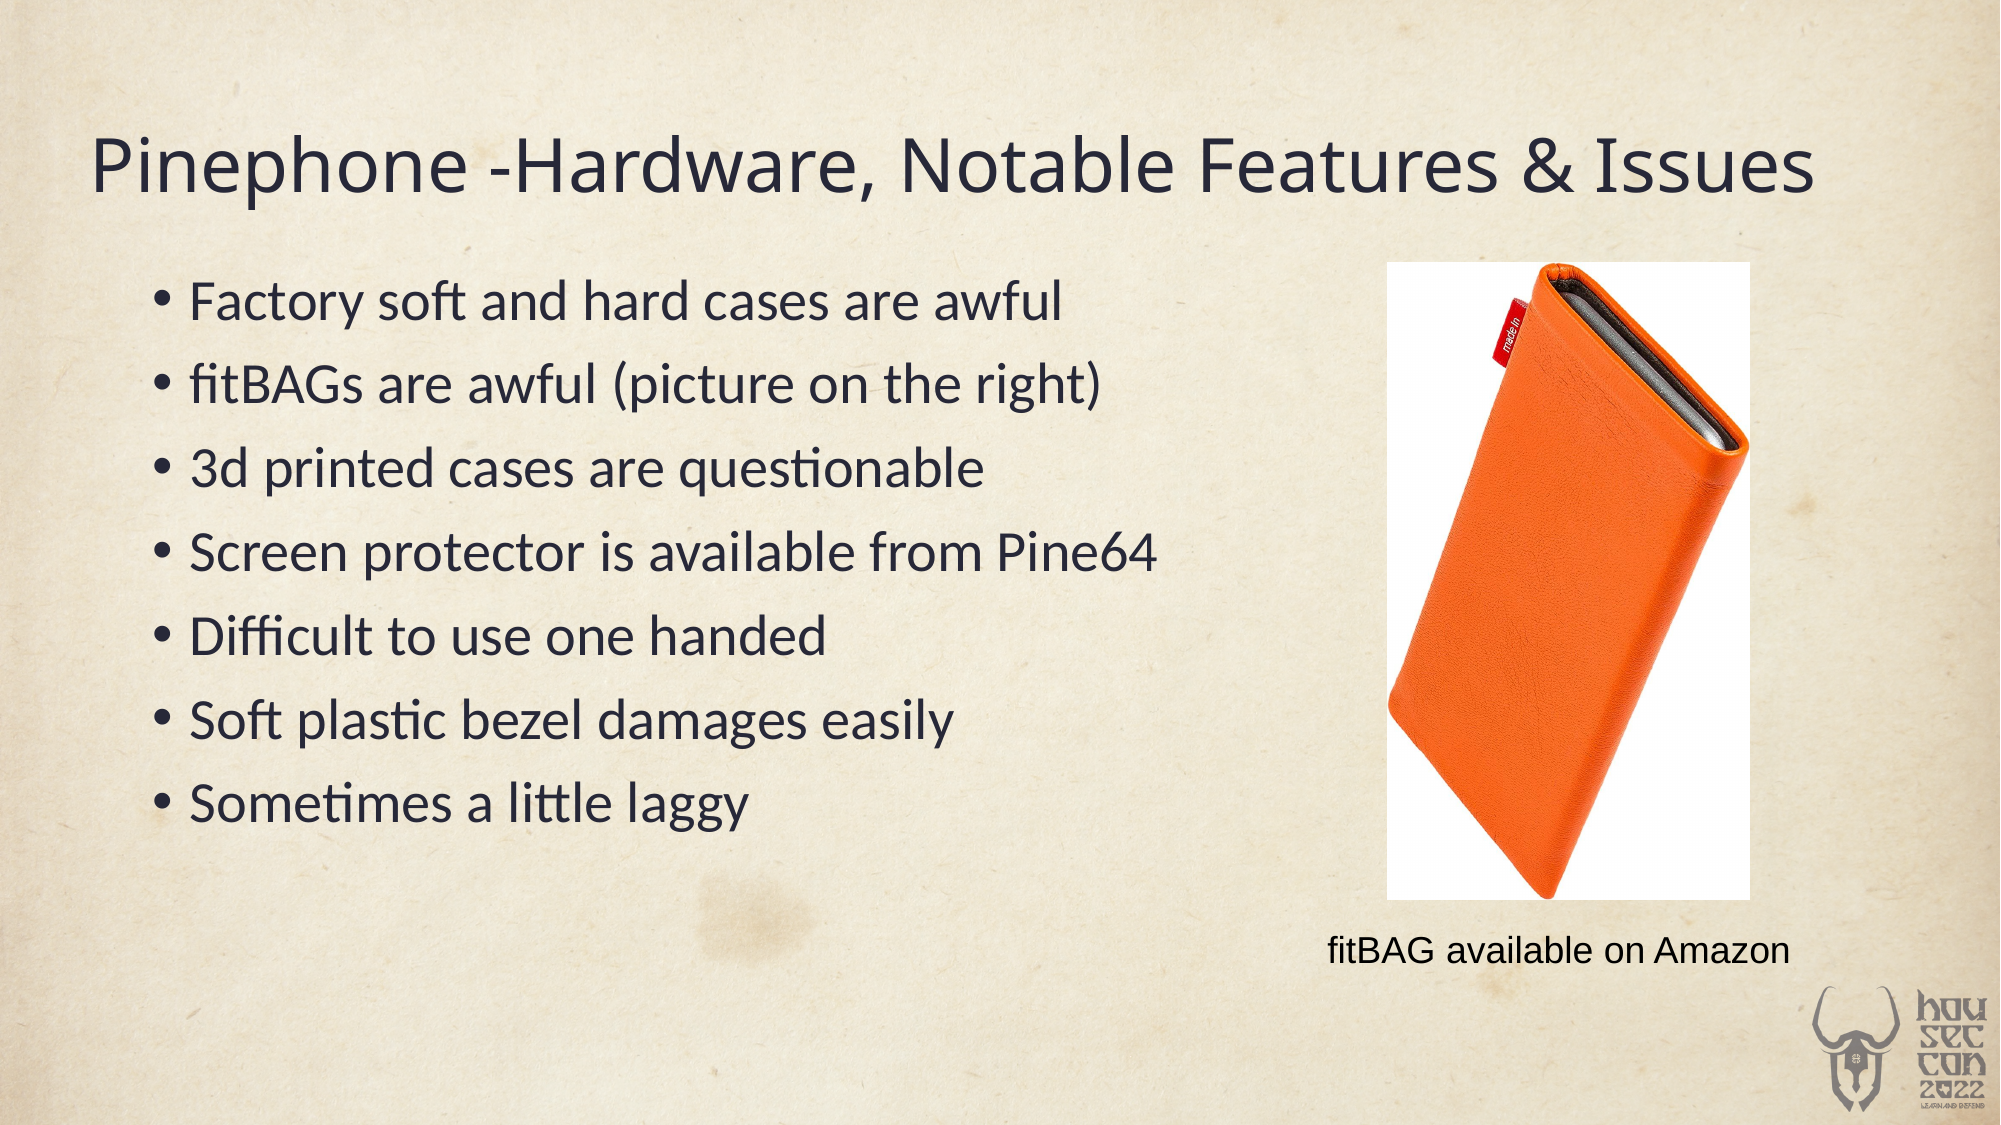

Pinephone -Hardware, Notable Features & Issues
Factory soft and hard cases are awful
fitBAGs are awful (picture on the right)
3d printed cases are questionable
Screen protector is available from Pine64
Difficult to use one handed
Soft plastic bezel damages easily
Sometimes a little laggy
fitBAG available on Amazon